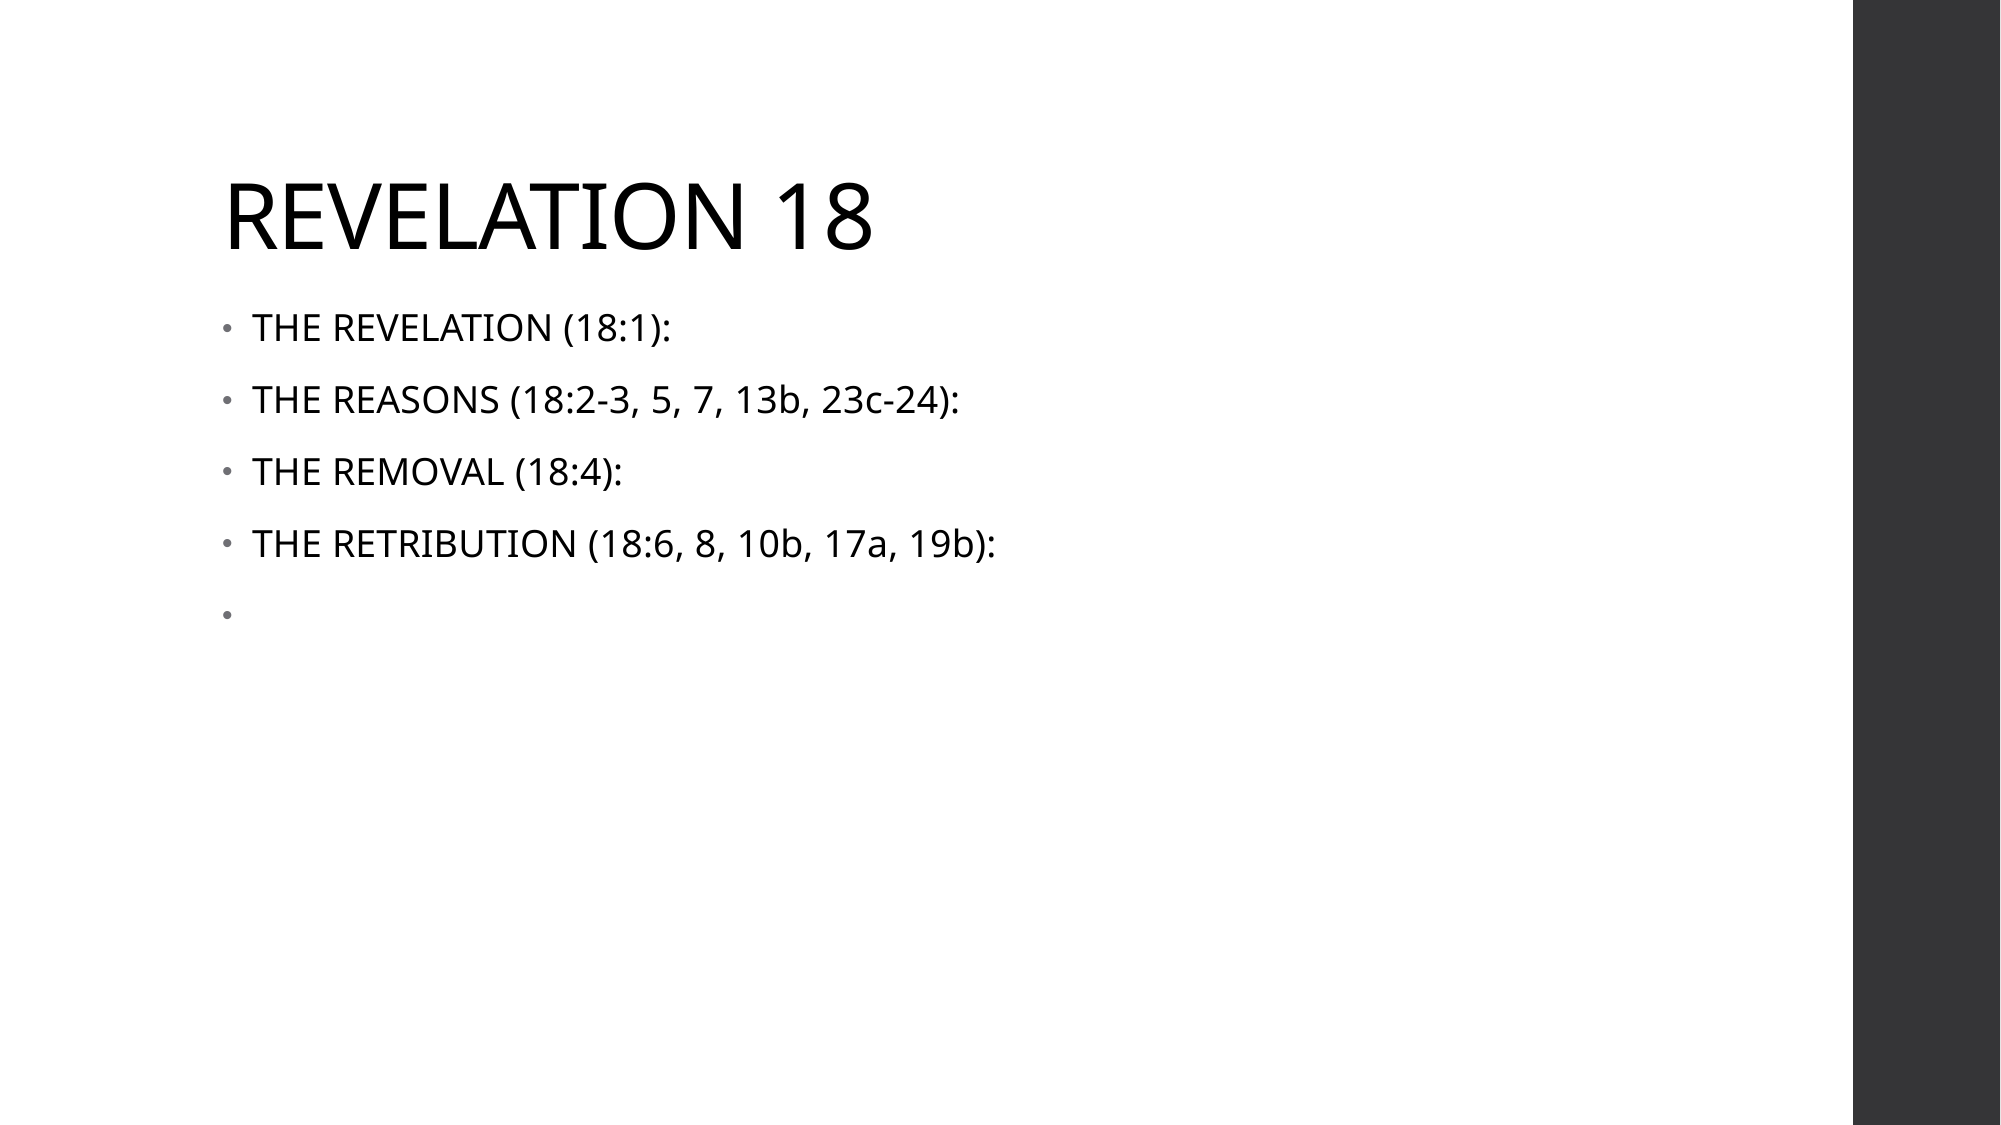

# REVELATION 18
THE REVELATION (18:1):
THE REASONS (18:2-3, 5, 7, 13b, 23c-24):
THE REMOVAL (18:4):
THE RETRIBUTION (18:6, 8, 10b, 17a, 19b):